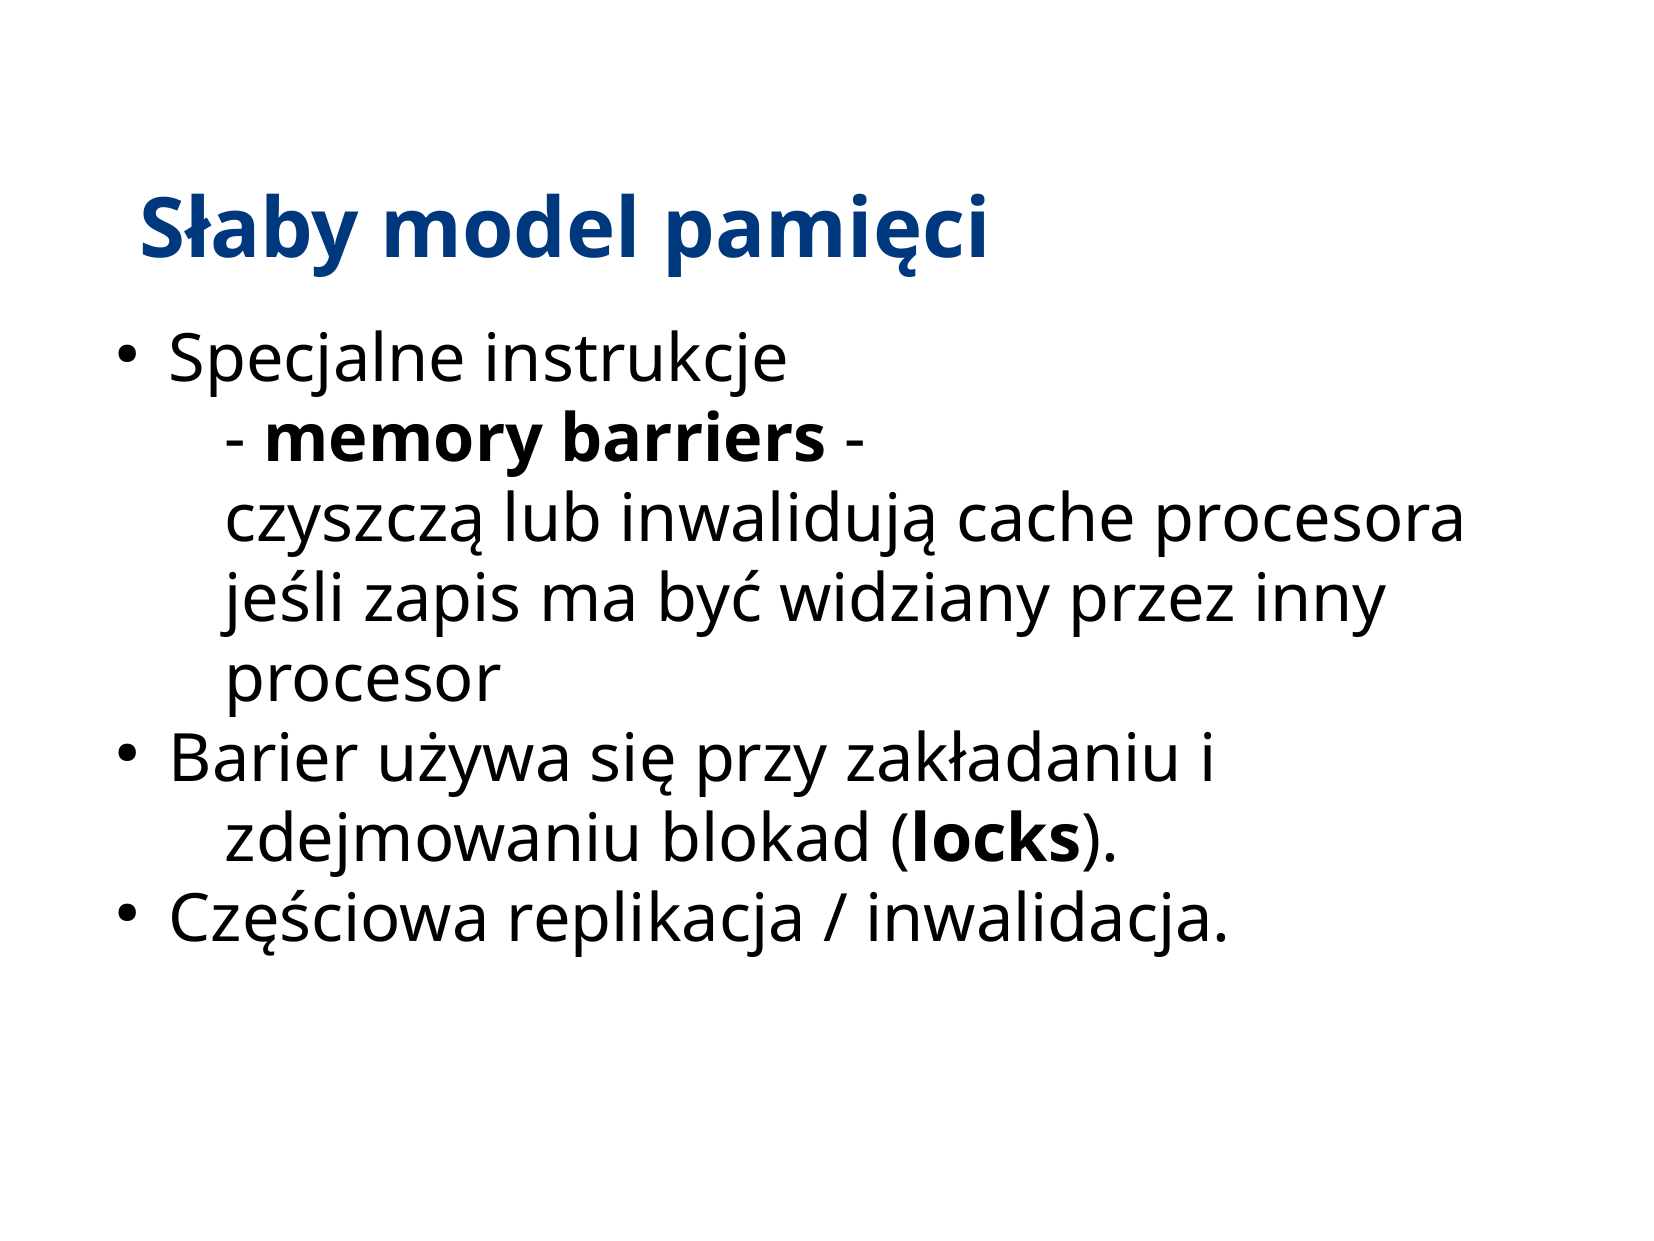

Słaby model pamięci
# Specjalne instrukcje - memory barriers - czyszczą lub inwalidują cache procesora jeśli zapis ma być widziany przez inny procesor
Barier używa się przy zakładaniu i zdejmowaniu blokad (locks).
Częściowa replikacja / inwalidacja.